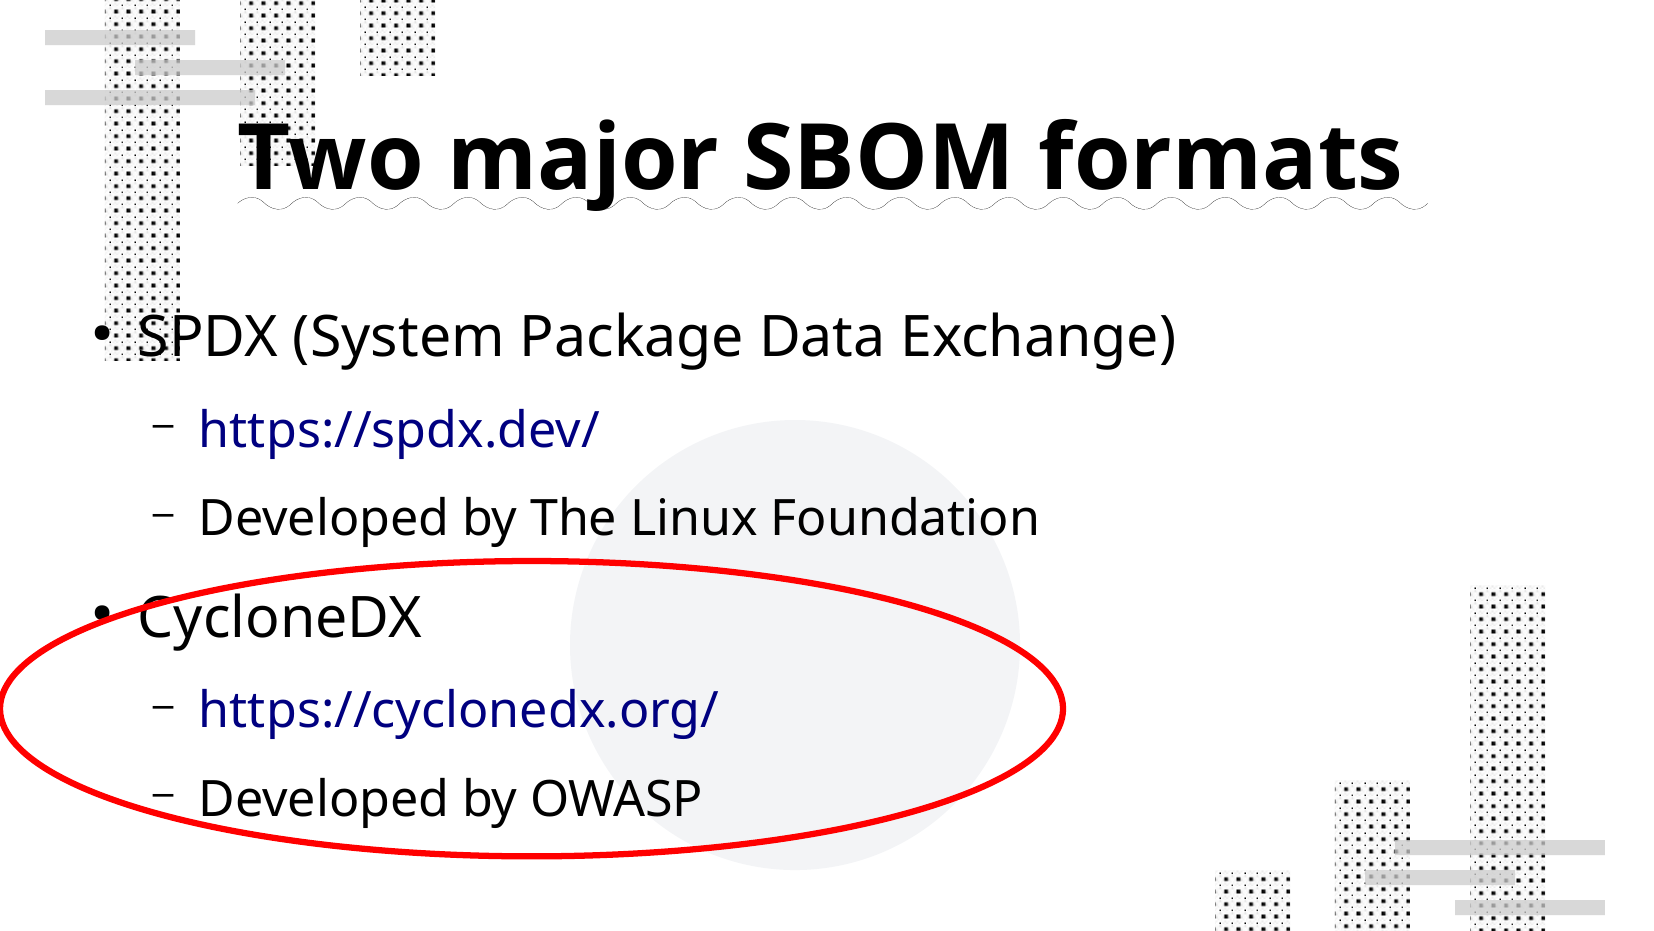

# Two major SBOM formats
SPDX (System Package Data Exchange)
https://spdx.dev/
Developed by The Linux Foundation
CycloneDX
https://cyclonedx.org/
Developed by OWASP